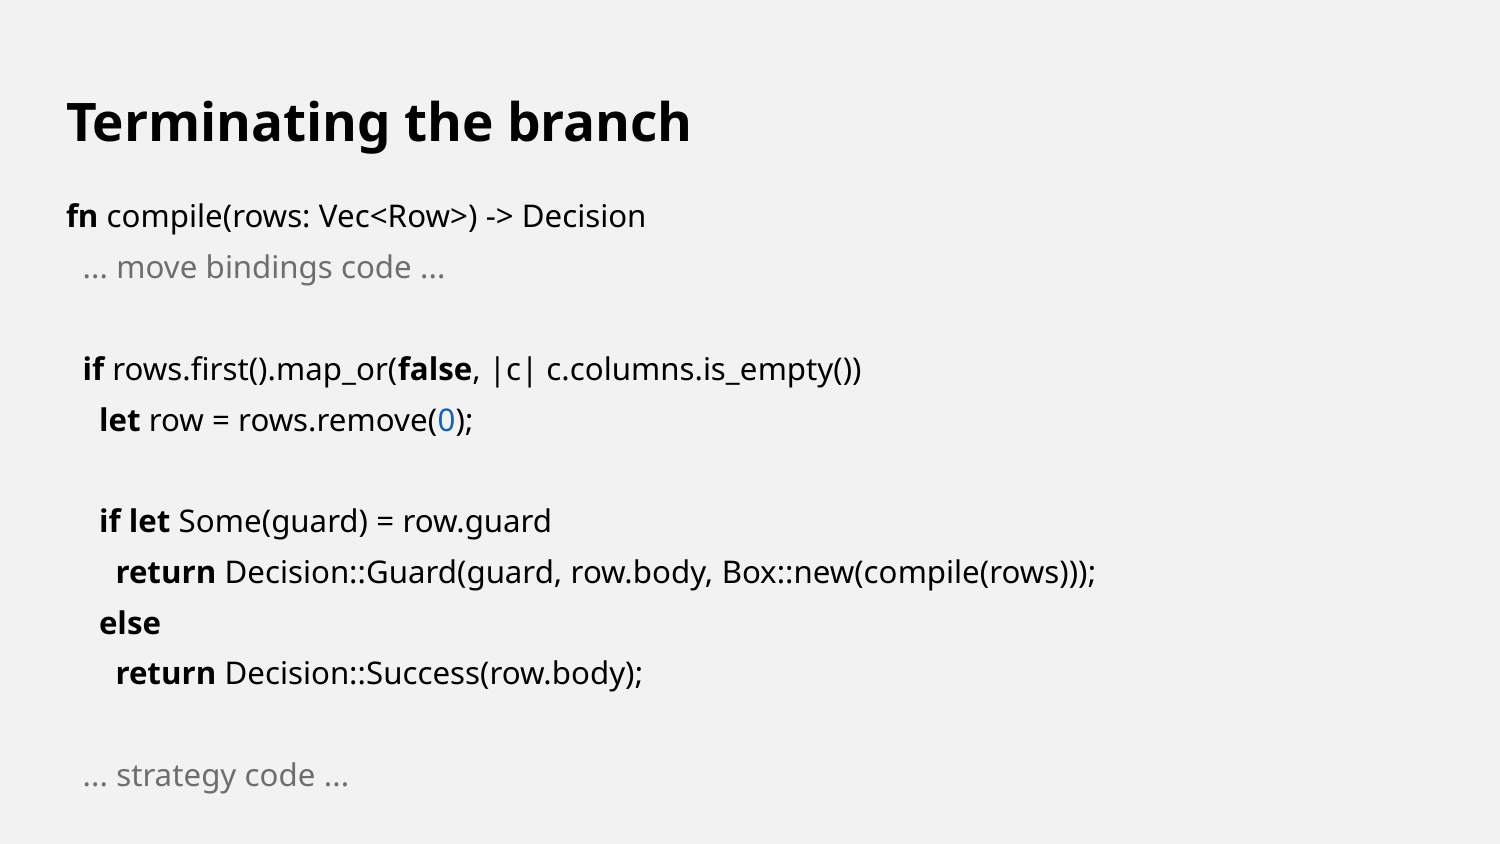

# Terminating the branch
fn compile(rows: Vec<Row>) -> Decision
 ... move bindings code ...
 if rows.first().map_or(false, |c| c.columns.is_empty())
 let row = rows.remove(0);
 if let Some(guard) = row.guard
 return Decision::Guard(guard, row.body, Box::new(compile(rows)));
 else
 return Decision::Success(row.body);
 ... strategy code ...